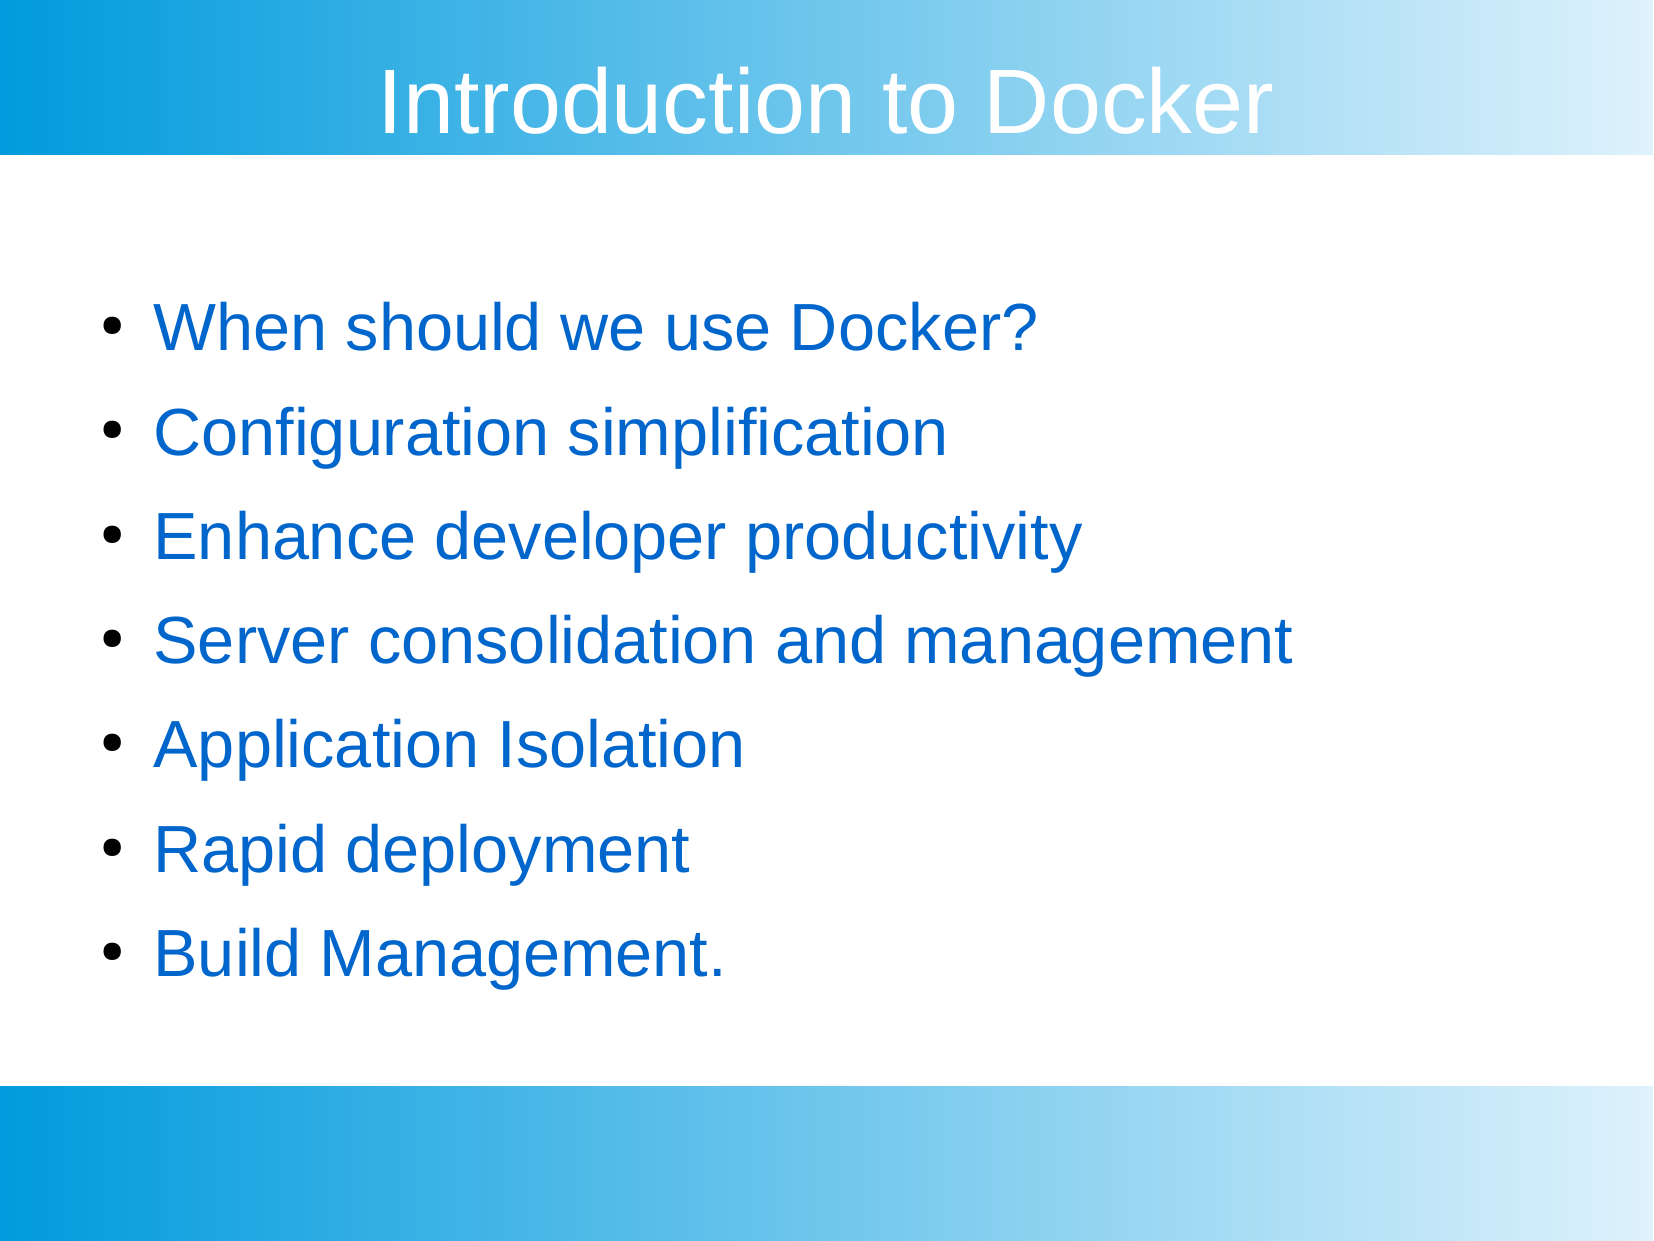

# Introduction to Docker
When should we use Docker?
Configuration simplification
Enhance developer productivity
Server consolidation and management
Application Isolation
Rapid deployment
Build Management.